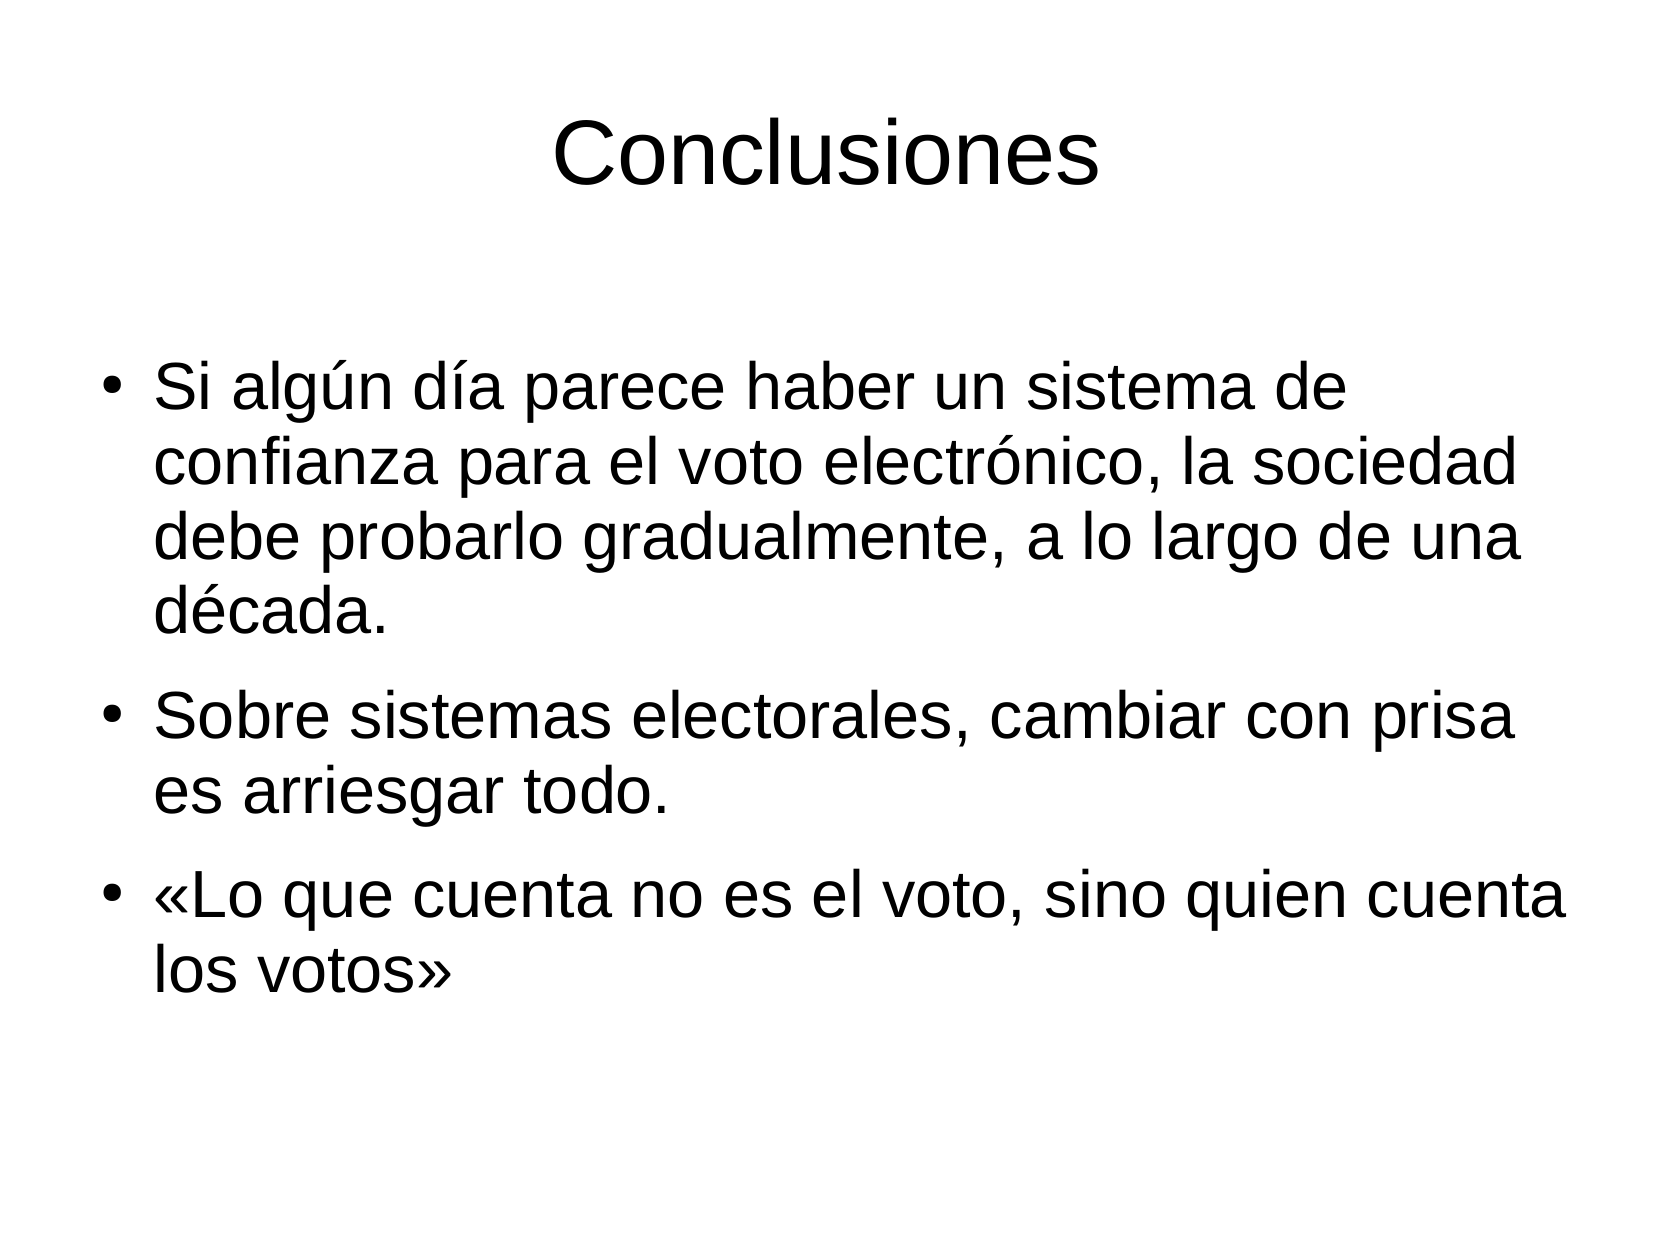

# Conclusiones
Si algún día parece haber un sistema de confianza para el voto electrónico, la sociedad debe probarlo gradualmente, a lo largo de una década.
Sobre sistemas electorales, cambiar con prisa es arriesgar todo.
«Lo que cuenta no es el voto, sino quien cuenta los votos»